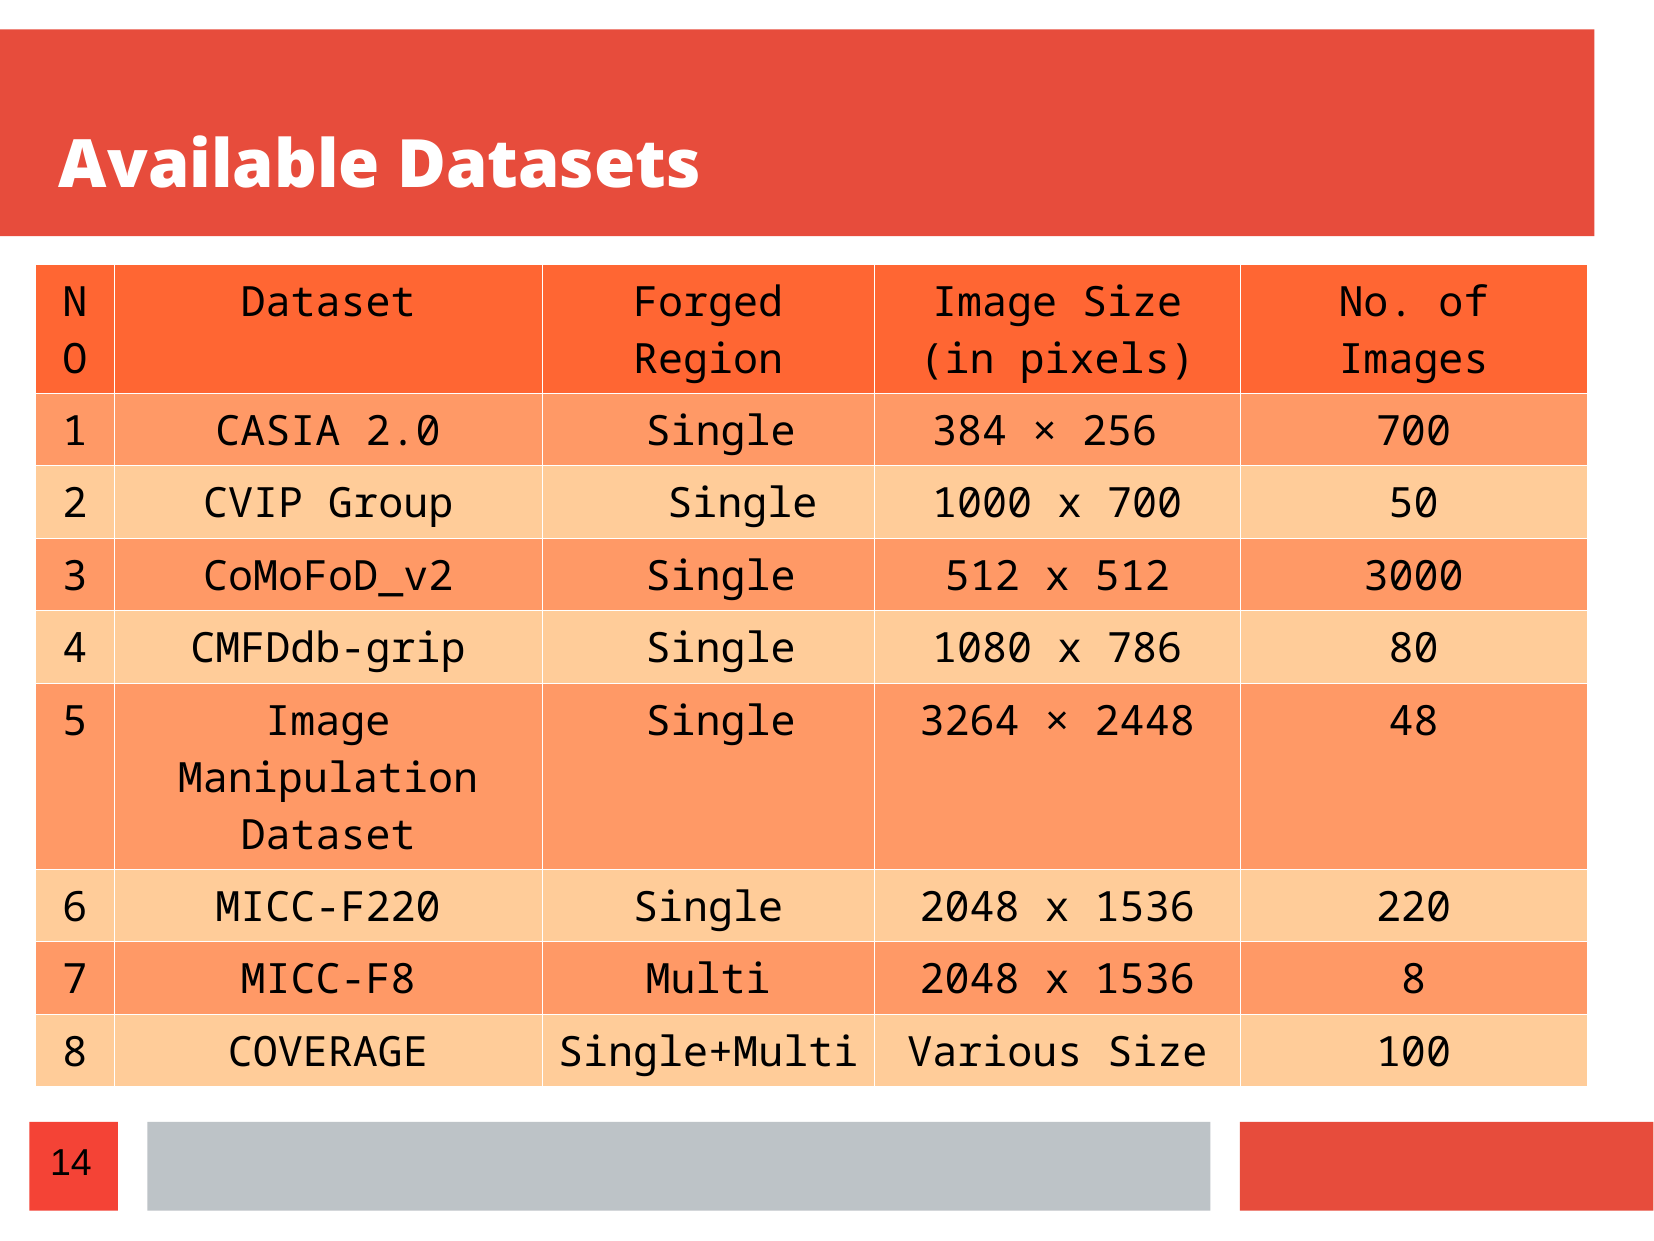

# Available Datasets
| NO | Dataset | Forged Region | Image Size (in pixels) | No. of Images |
| --- | --- | --- | --- | --- |
| 1 | CASIA 2.0 | Single | 384 × 256 | 700 |
| 2 | CVIP Group | Single | 1000 x 700 | 50 |
| 3 | CoMoFoD\_v2 | Single | 512 x 512 | 3000 |
| 4 | CMFDdb-grip | Single | 1080 x 786 | 80 |
| 5 | Image Manipulation Dataset | Single | 3264 × 2448 | 48 |
| 6 | MICC-F220 | Single | 2048 x 1536 | 220 |
| 7 | MICC-F8 | Multi | 2048 x 1536 | 8 |
| 8 | COVERAGE | Single+Multi | Various Size | 100 |